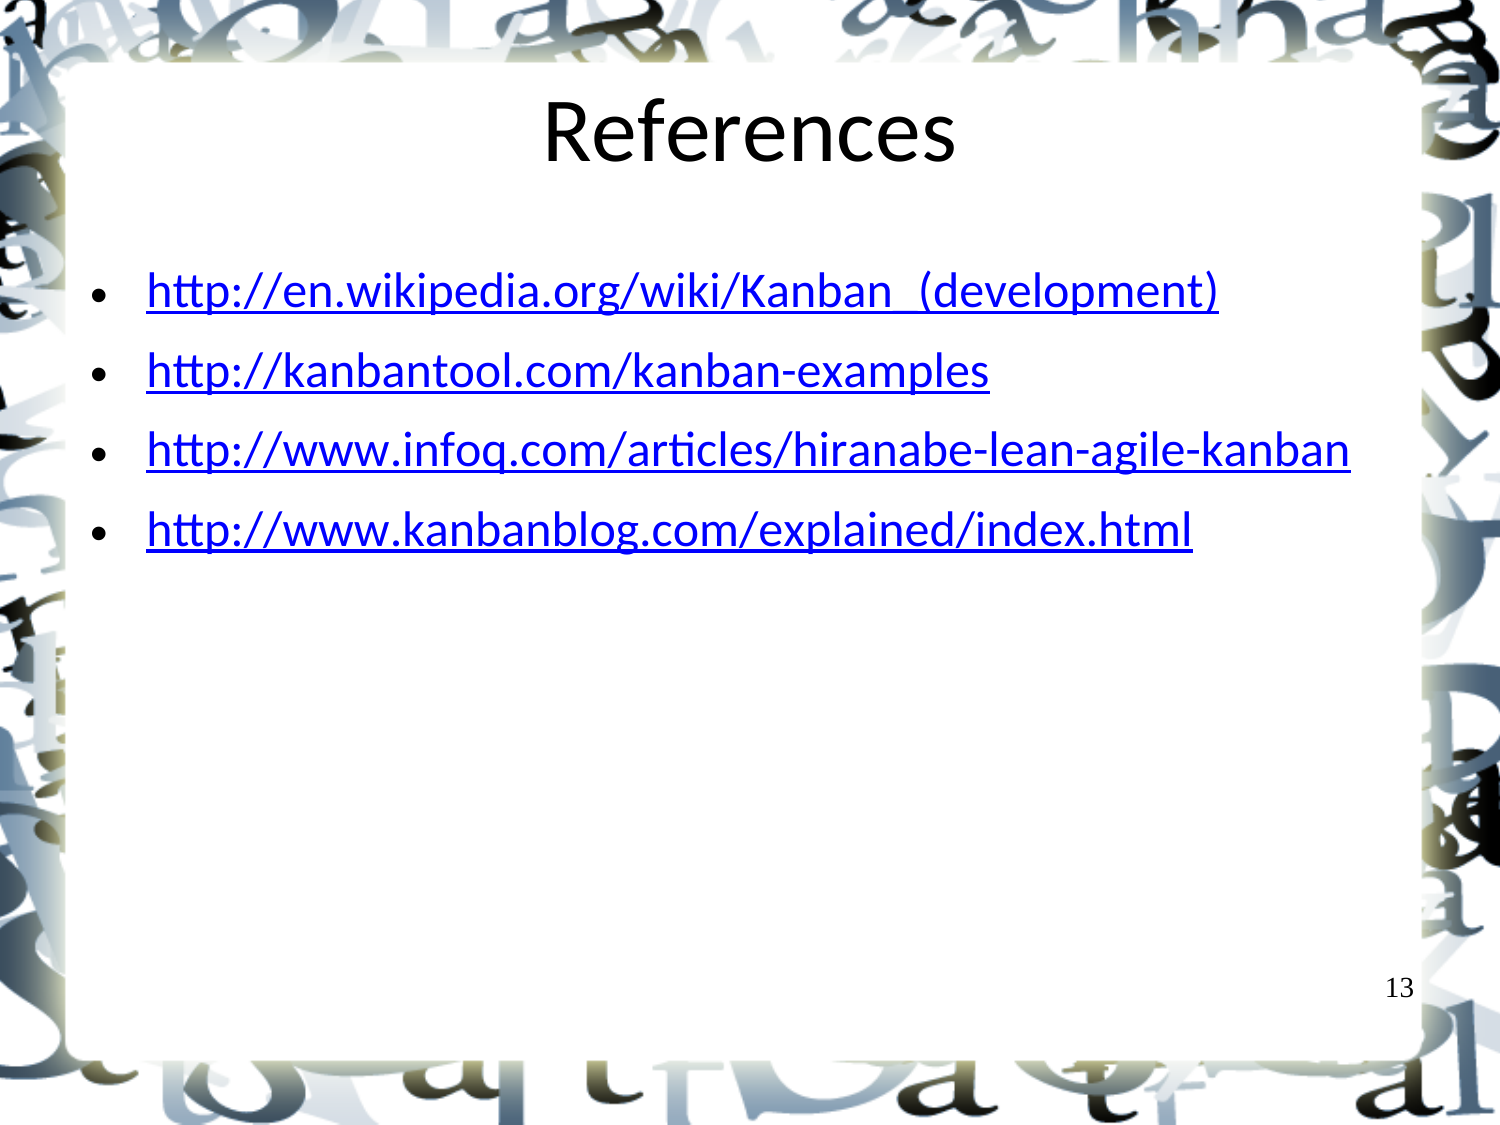

# References
http://en.wikipedia.org/wiki/Kanban_(development)
http://kanbantool.com/kanban-examples
http://www.infoq.com/articles/hiranabe-lean-agile-kanban
http://www.kanbanblog.com/explained/index.html
13